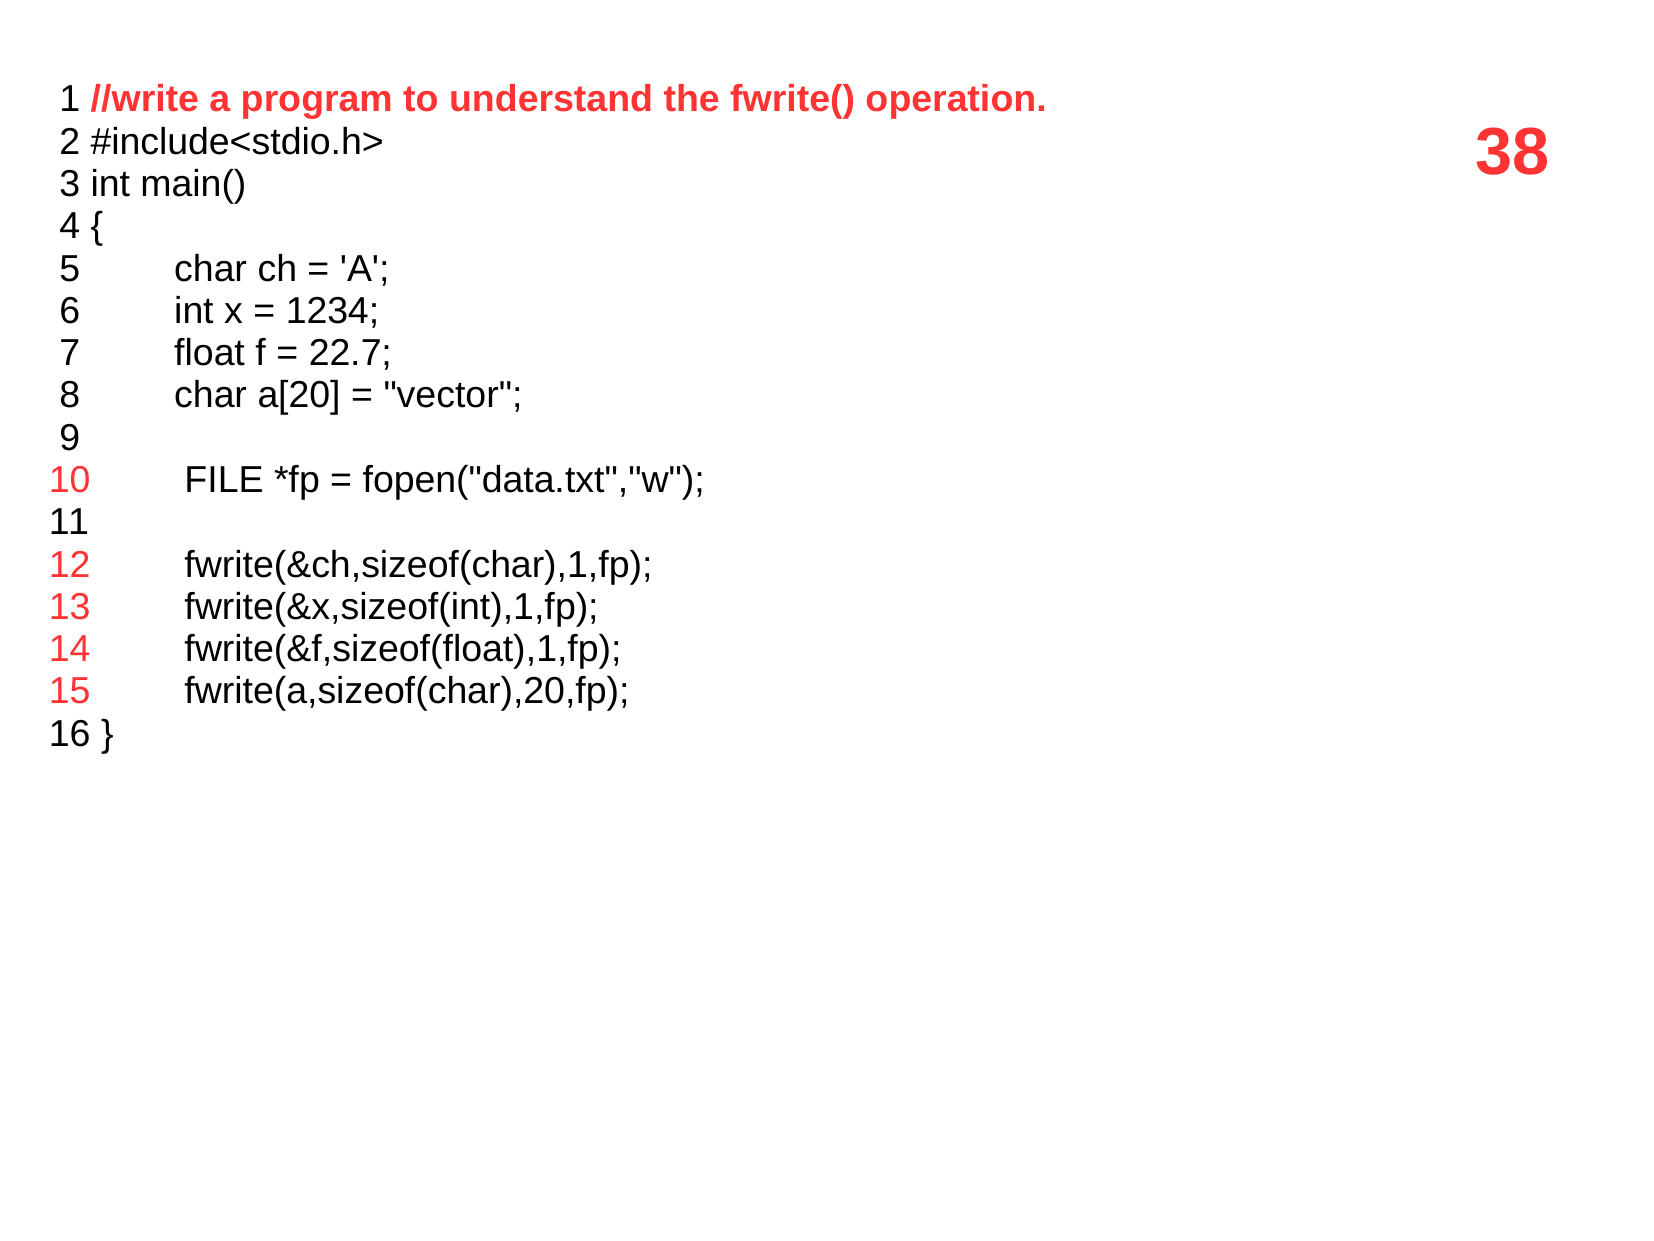

1 //write a program to understand the fwrite() operation.
 2 #include<stdio.h>
 3 int main()
 4 {
 5 char ch = 'A';
 6 int x = 1234;
 7 float f = 22.7;
 8 char a[20] = "vector";
 9
 10 FILE *fp = fopen("data.txt","w");
 11
 12 fwrite(&ch,sizeof(char),1,fp);
 13 fwrite(&x,sizeof(int),1,fp);
 14 fwrite(&f,sizeof(float),1,fp);
 15 fwrite(a,sizeof(char),20,fp);
 16 }
38